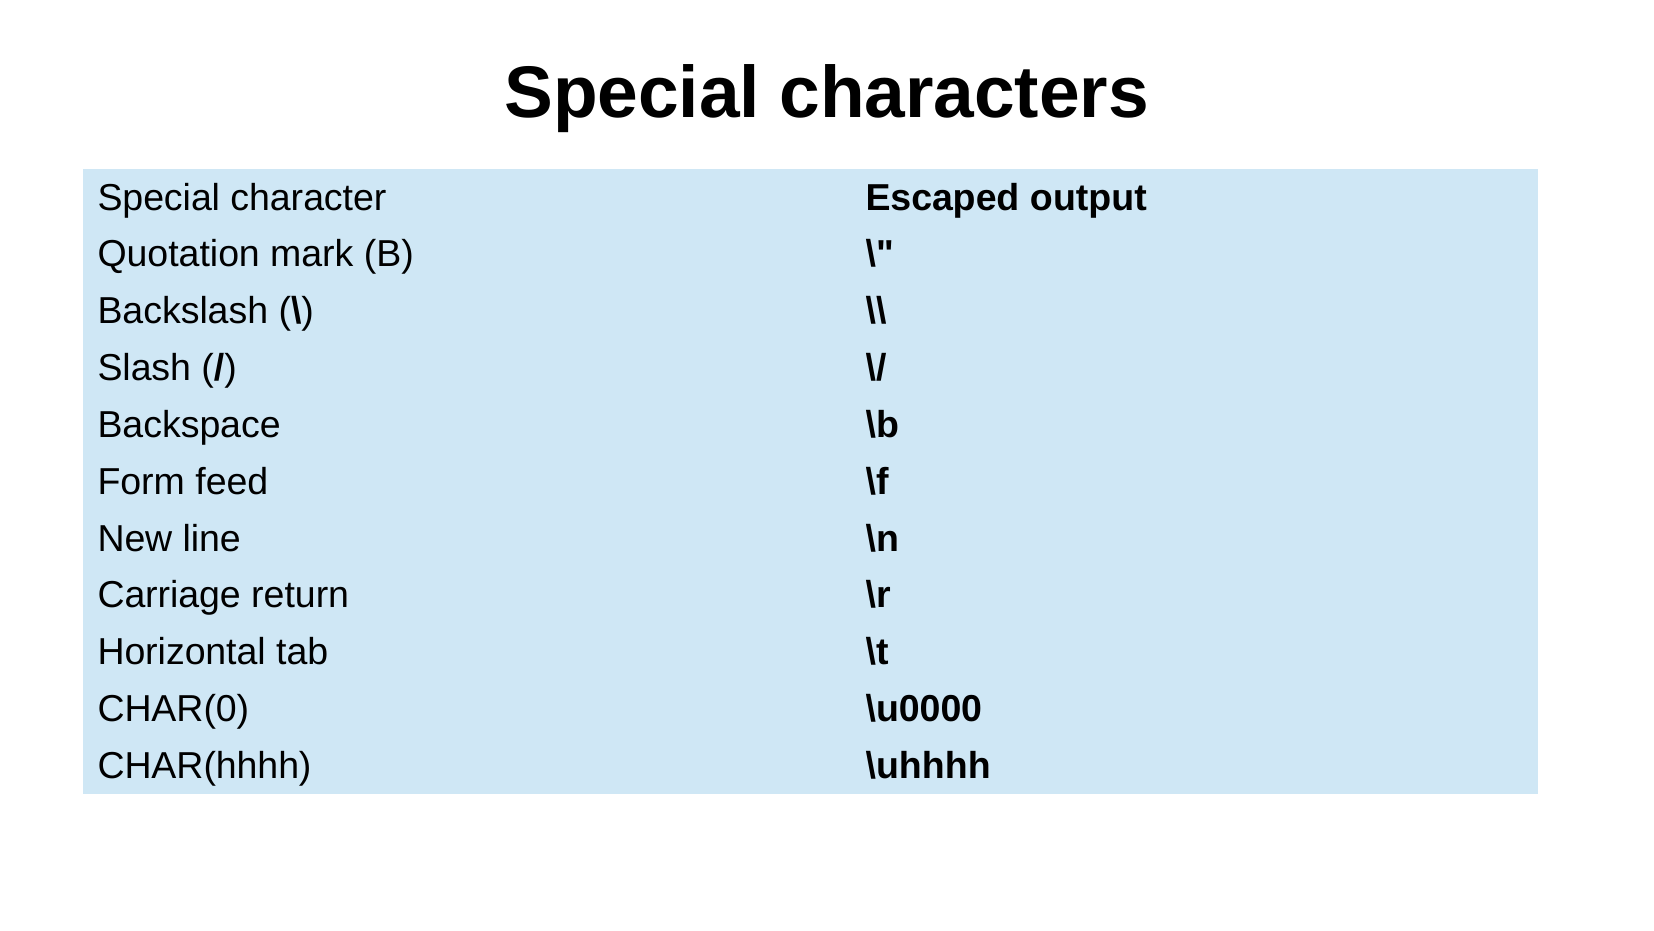

# Special characters
| Special character | Escaped output |
| --- | --- |
| Quotation mark (B) | \" |
| Backslash (\) | \\ |
| Slash (/) | \/ |
| Backspace | \b |
| Form feed | \f |
| New line | \n |
| Carriage return | \r |
| Horizontal tab | \t |
| CHAR(0) | \u0000 |
| CHAR(hhhh) | \uhhhh |